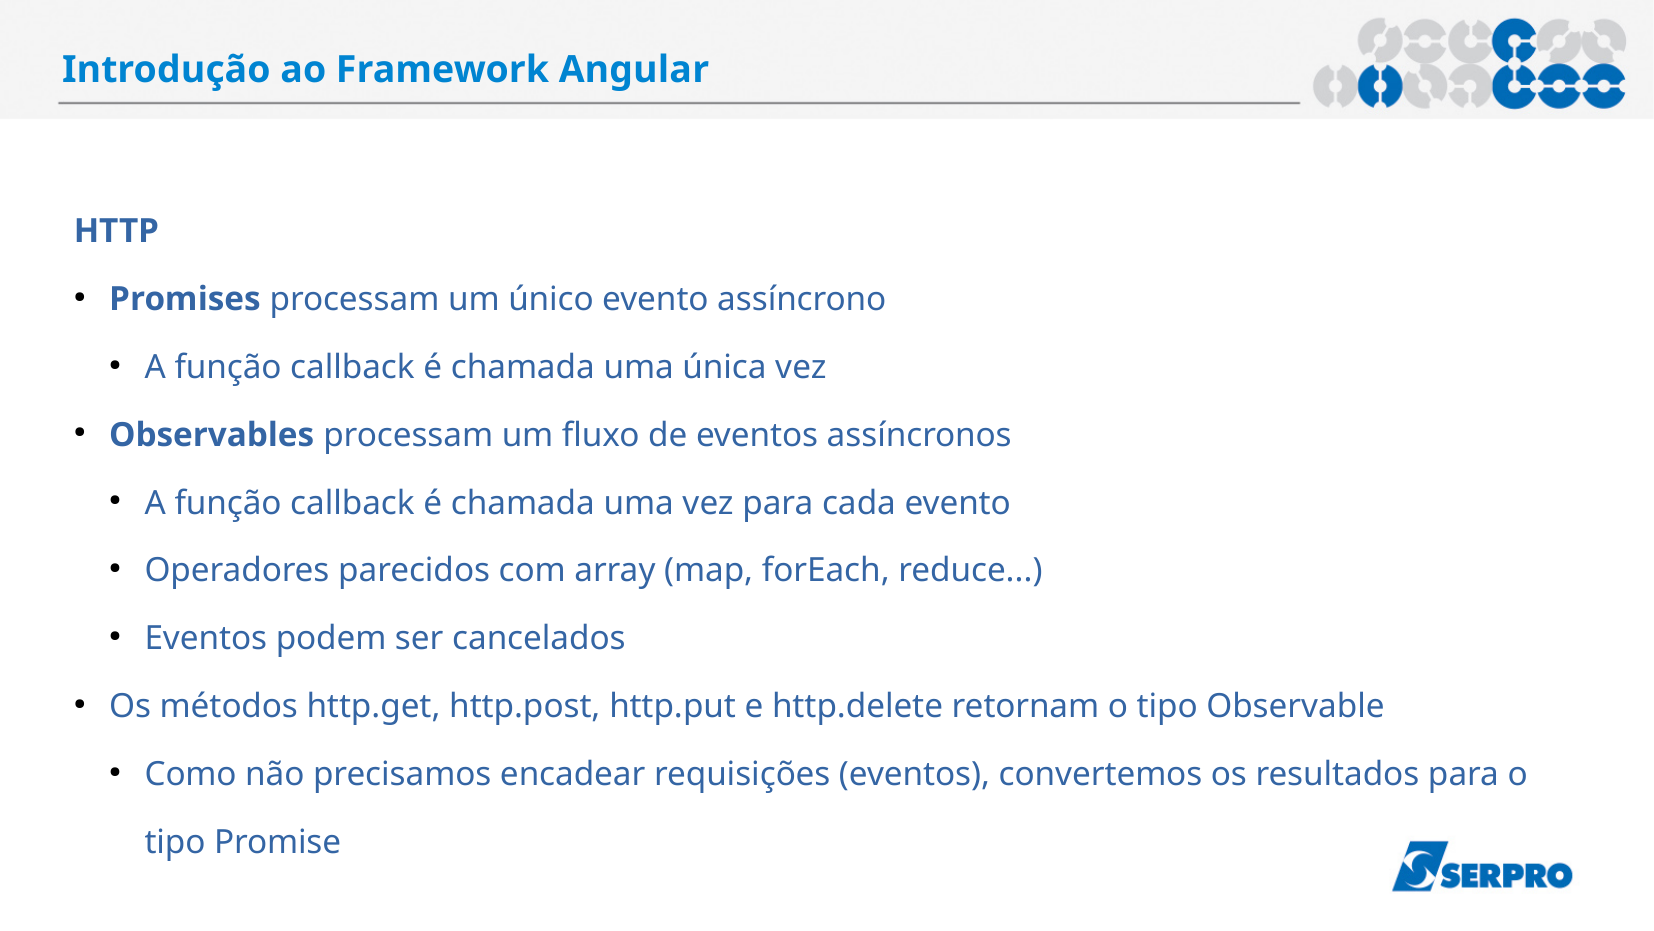

Introdução ao Framework Angular
HTTP
Promises processam um único evento assíncrono
A função callback é chamada uma única vez
Observables processam um fluxo de eventos assíncronos
A função callback é chamada uma vez para cada evento
Operadores parecidos com array (map, forEach, reduce...)
Eventos podem ser cancelados
Os métodos http.get, http.post, http.put e http.delete retornam o tipo Observable
Como não precisamos encadear requisições (eventos), convertemos os resultados para o tipo Promise